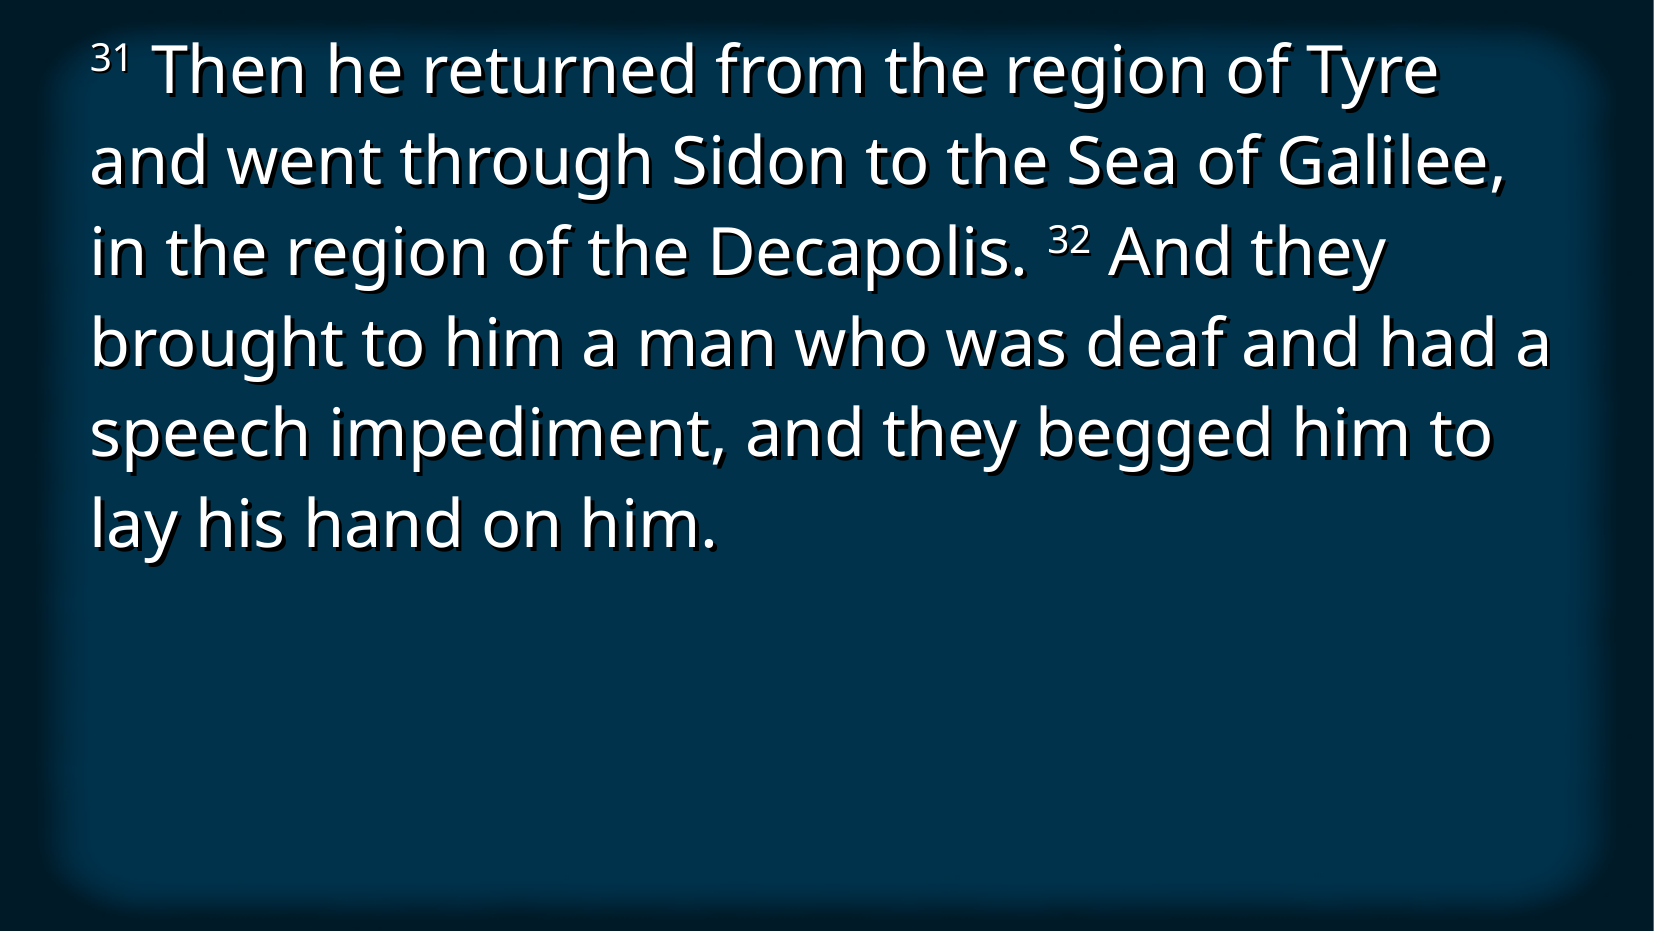

31 Then he returned from the region of Tyre and went through Sidon to the Sea of Galilee, in the region of the Decapolis. 32 And they brought to him a man who was deaf and had a speech impediment, and they begged him to lay his hand on him.